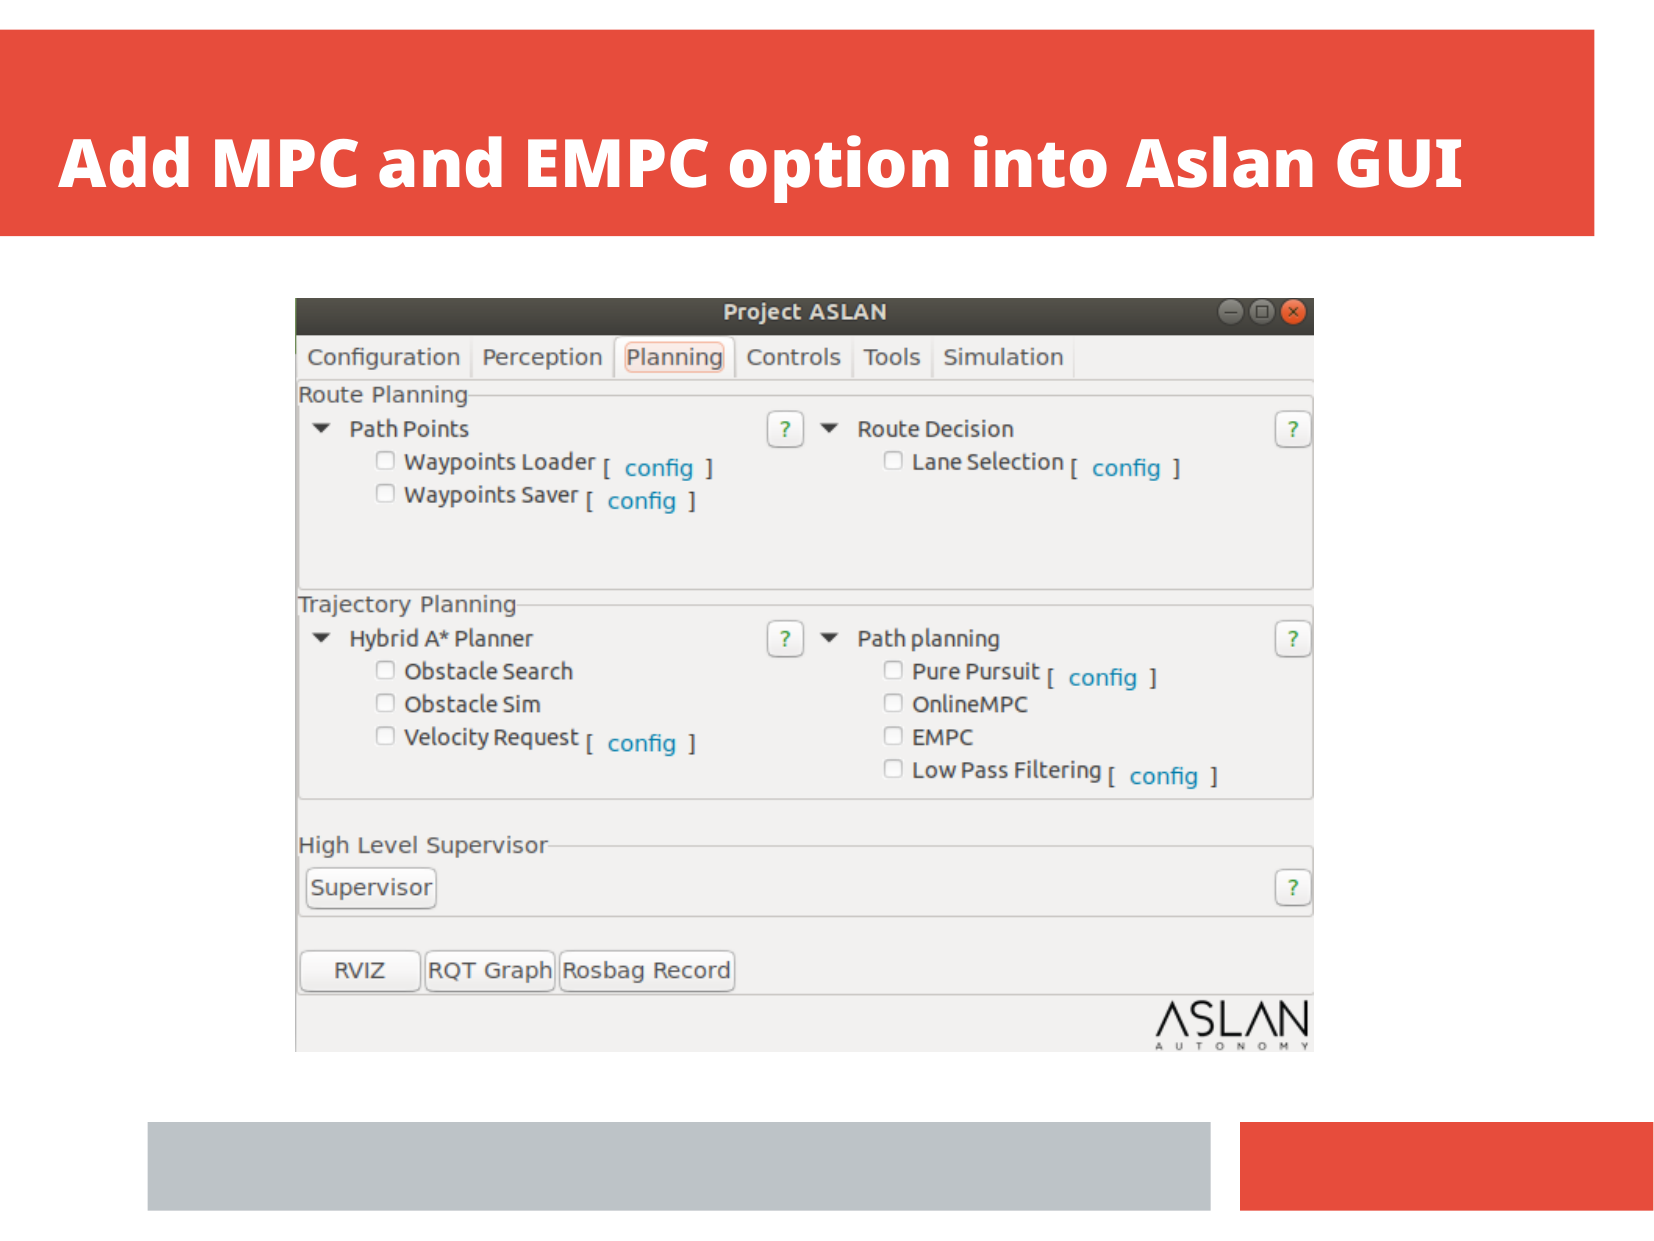

# Add MPC and EMPC option into Aslan GUI